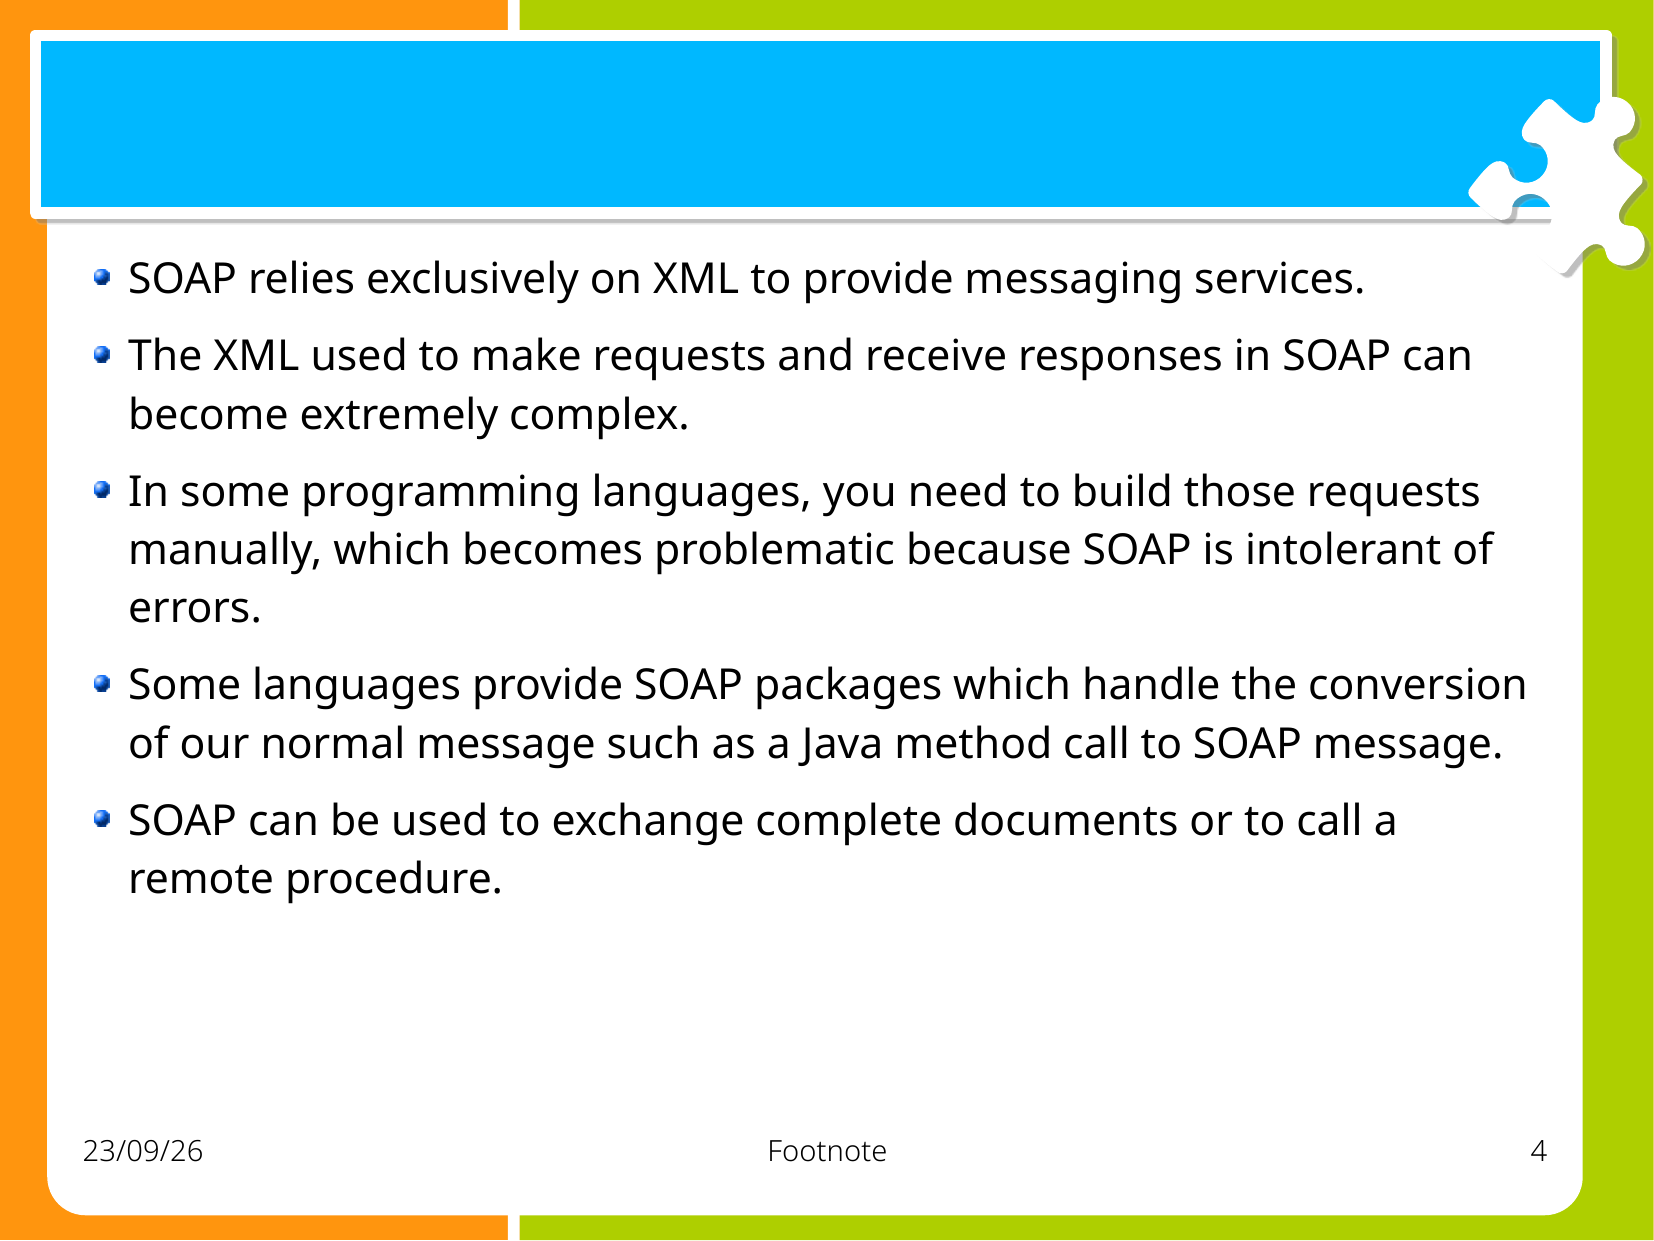

#
SOAP relies exclusively on XML to provide messaging services.
The XML used to make requests and receive responses in SOAP can become extremely complex.
In some programming languages, you need to build those requests manually, which becomes problematic because SOAP is intolerant of errors.
Some languages provide SOAP packages which handle the conversion of our normal message such as a Java method call to SOAP message.
SOAP can be used to exchange complete documents or to call a remote procedure.
Footnote
4